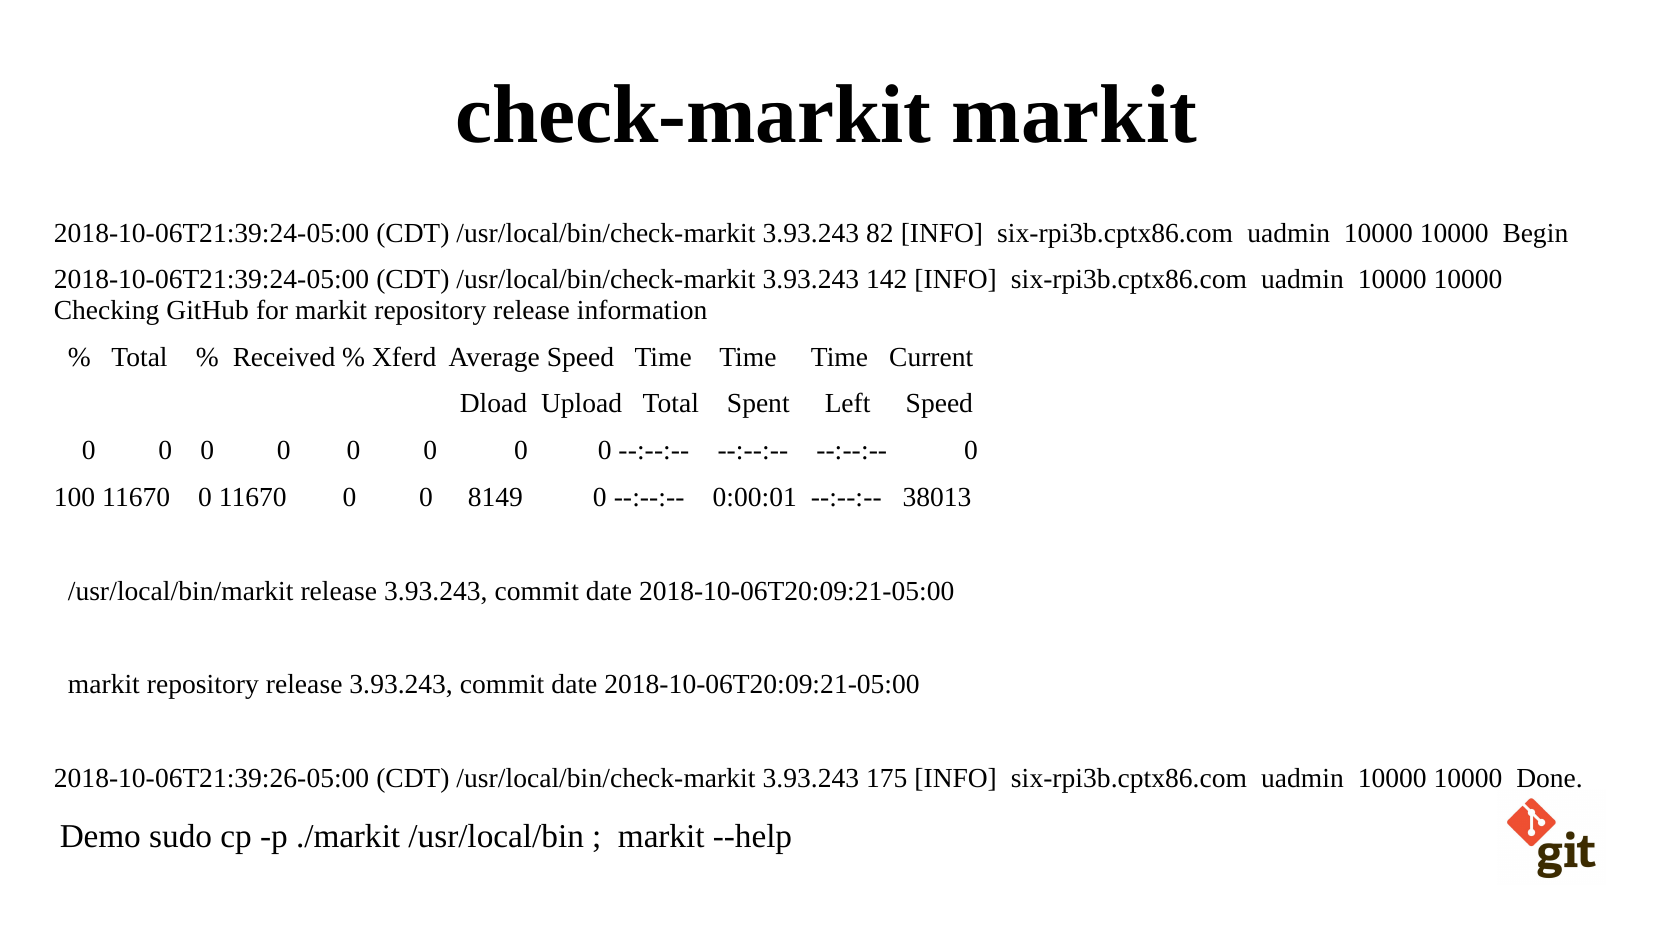

check-markit markit
# 2018-10-06T21:39:24-05:00 (CDT) /usr/local/bin/check-markit 3.93.243 82 [INFO] six-rpi3b.cptx86.com uadmin 10000 10000 Begin
2018-10-06T21:39:24-05:00 (CDT) /usr/local/bin/check-markit 3.93.243 142 [INFO] six-rpi3b.cptx86.com uadmin 10000 10000 Checking GitHub for markit repository release information
 % Total % Received % Xferd Average Speed Time Time Time Current
 Dload Upload Total Spent Left Speed
 0 0 0 0 0 0 0 0 --:--:-- --:--:-- --:--:-- 0
100 11670 0 11670 0 0 8149 0 --:--:-- 0:00:01 --:--:-- 38013
 /usr/local/bin/markit release 3.93.243, commit date 2018-10-06T20:09:21-05:00
 markit repository release 3.93.243, commit date 2018-10-06T20:09:21-05:00
2018-10-06T21:39:26-05:00 (CDT) /usr/local/bin/check-markit 3.93.243 175 [INFO] six-rpi3b.cptx86.com uadmin 10000 10000 Done.
Demo sudo cp -p ./markit /usr/local/bin ; markit --help